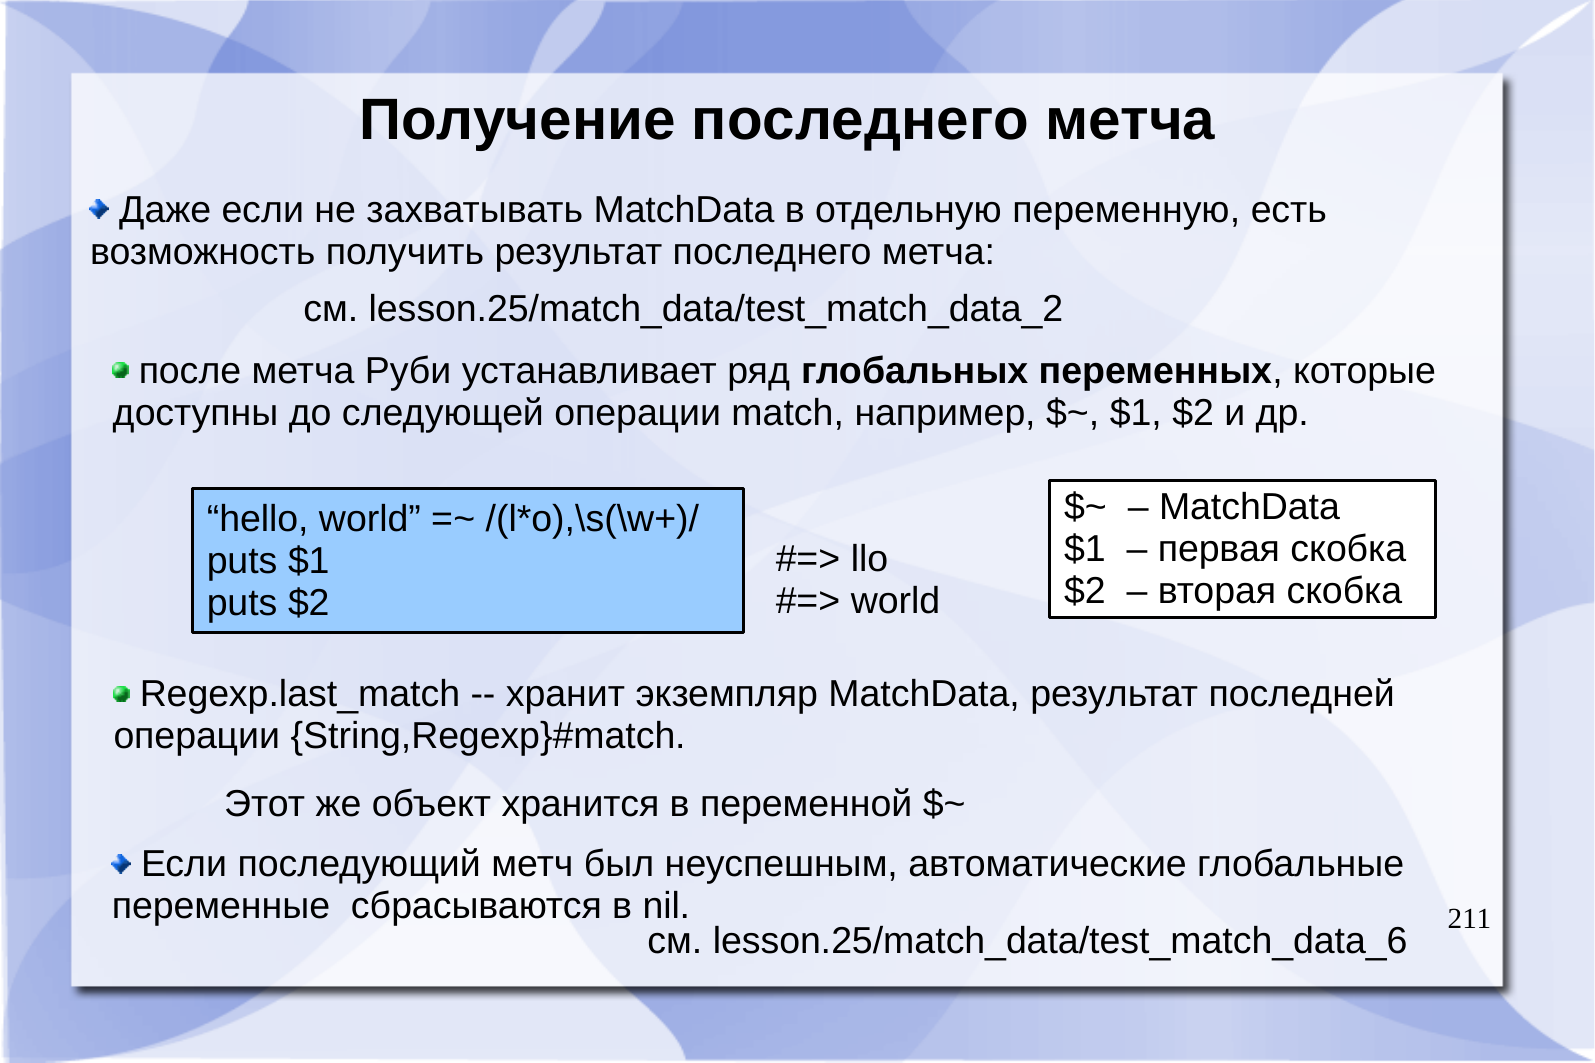

# Получение последнего метча
 Даже если не захватывать MatchData в отдельную переменную, есть возможность получить результат последнего метча:
см. lesson.25/match_data/test_match_data_2
 после метча Руби устанавливает ряд глобальных переменных, которые доступны до следующей операции match, например, $~, $1, $2 и др.
“hello, world” =~ /(l*o),\s(\w+)/
puts $1
puts $2
$~ – MatchData
$1 – первая скобка
$2 – вторая скобка
#=> llo
#=> world
 Regexp.last_match -- хранит экземпляр MatchData, результат последней операции {String,Regexp}#match.
Этот же объект хранится в переменной $~
 Если последующий метч был неуспешным, автоматические глобальные переменные сбрасываются в nil.
см. lesson.25/match_data/test_match_data_6
211